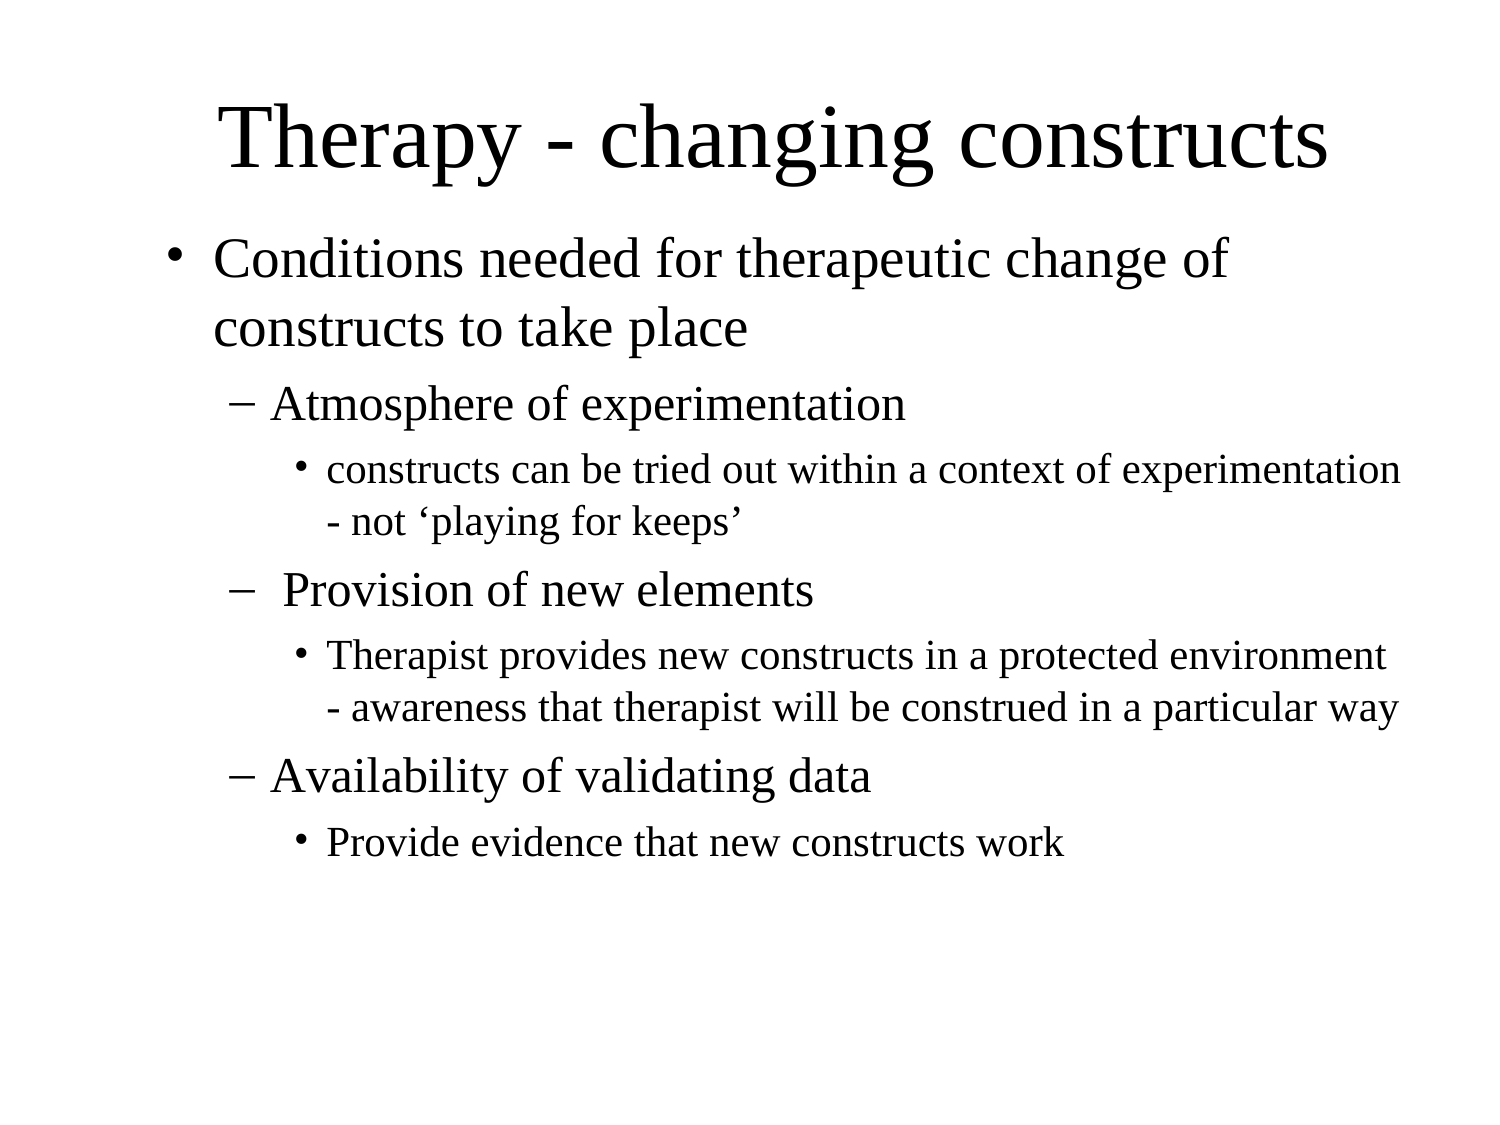

# Therapy - changing constructs
Conditions needed for therapeutic change of constructs to take place
Atmosphere of experimentation
constructs can be tried out within a context of experimentation - not ‘playing for keeps’
 Provision of new elements
Therapist provides new constructs in a protected environment - awareness that therapist will be construed in a particular way
Availability of validating data
Provide evidence that new constructs work